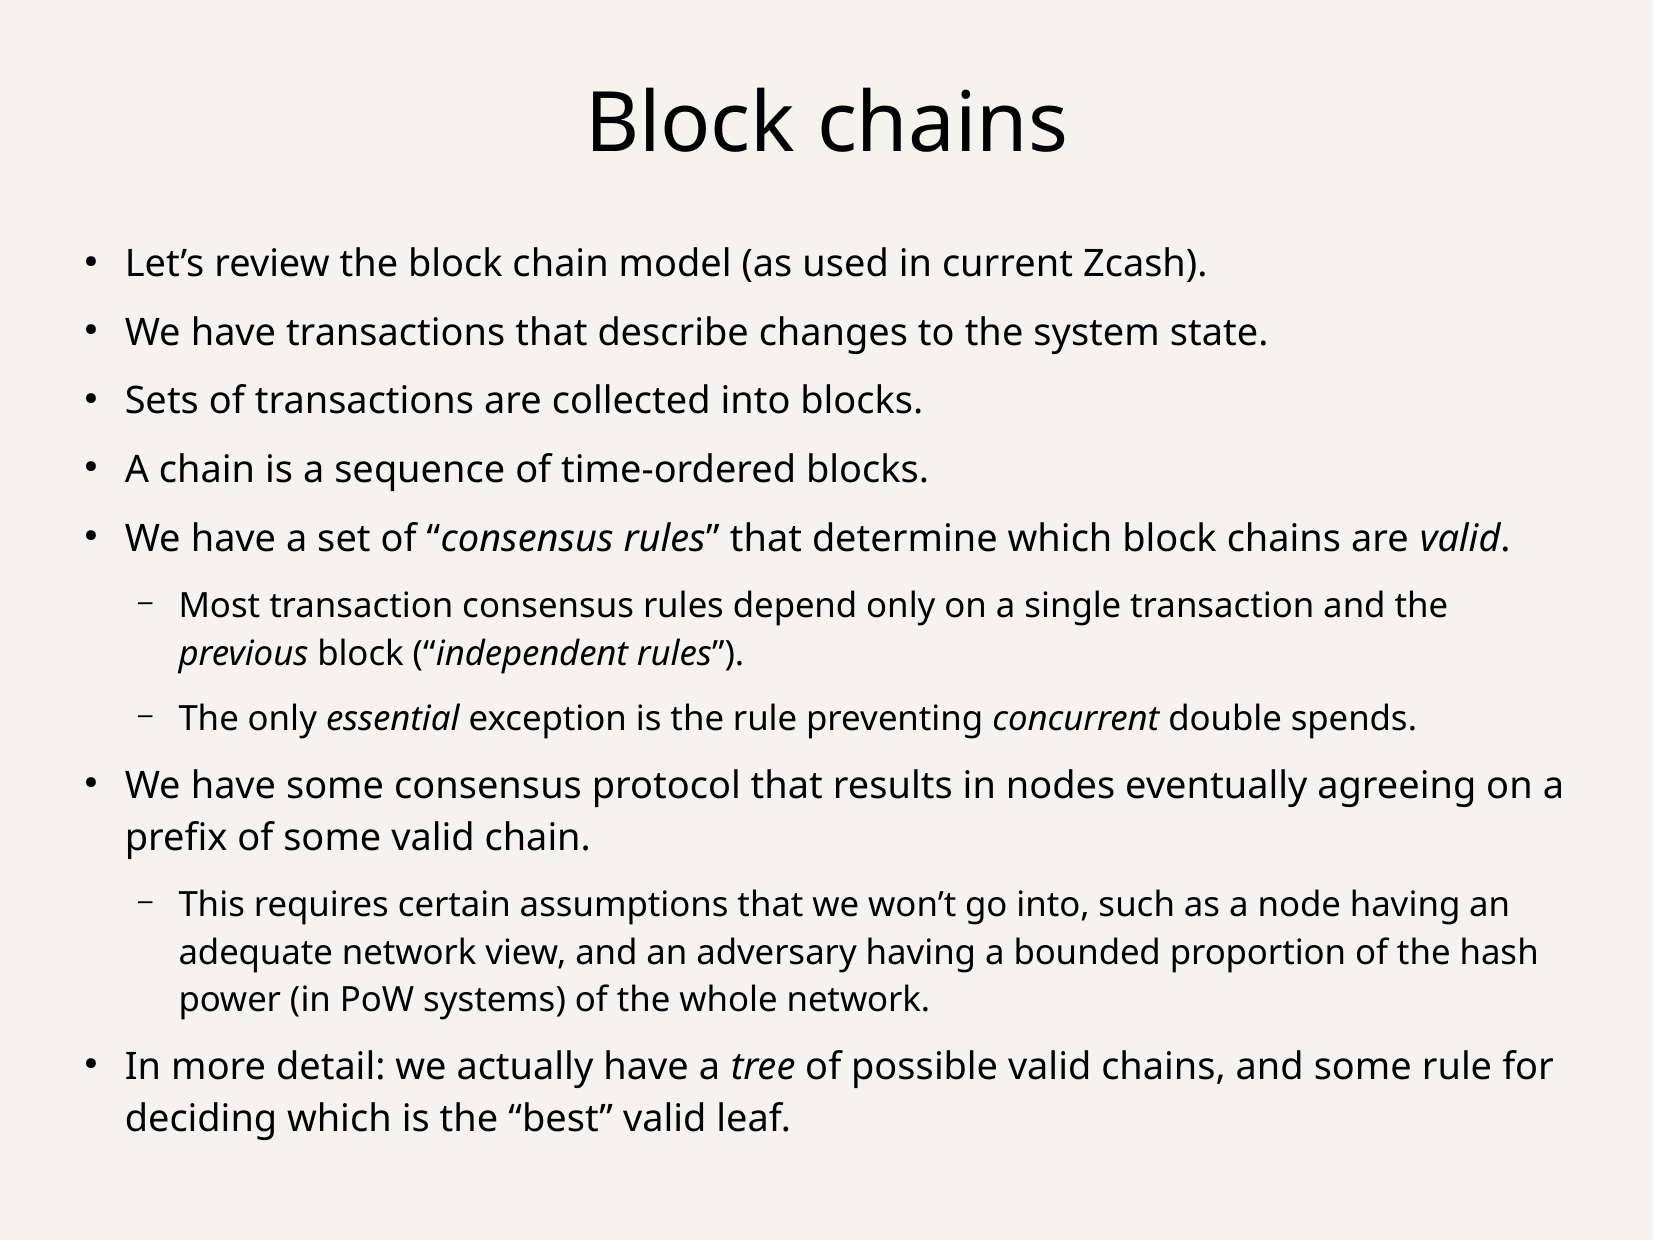

# Block chains
Let’s review the block chain model (as used in current Zcash).
We have transactions that describe changes to the system state.
Sets of transactions are collected into blocks.
A chain is a sequence of time-ordered blocks.
We have a set of “consensus rules” that determine which block chains are valid.
Most transaction consensus rules depend only on a single transaction and the previous block (“independent rules”).
The only essential exception is the rule preventing concurrent double spends.
We have some consensus protocol that results in nodes eventually agreeing on a prefix of some valid chain.
This requires certain assumptions that we won’t go into, such as a node having an adequate network view, and an adversary having a bounded proportion of the hash power (in PoW systems) of the whole network.
In more detail: we actually have a tree of possible valid chains, and some rule for deciding which is the “best” valid leaf.